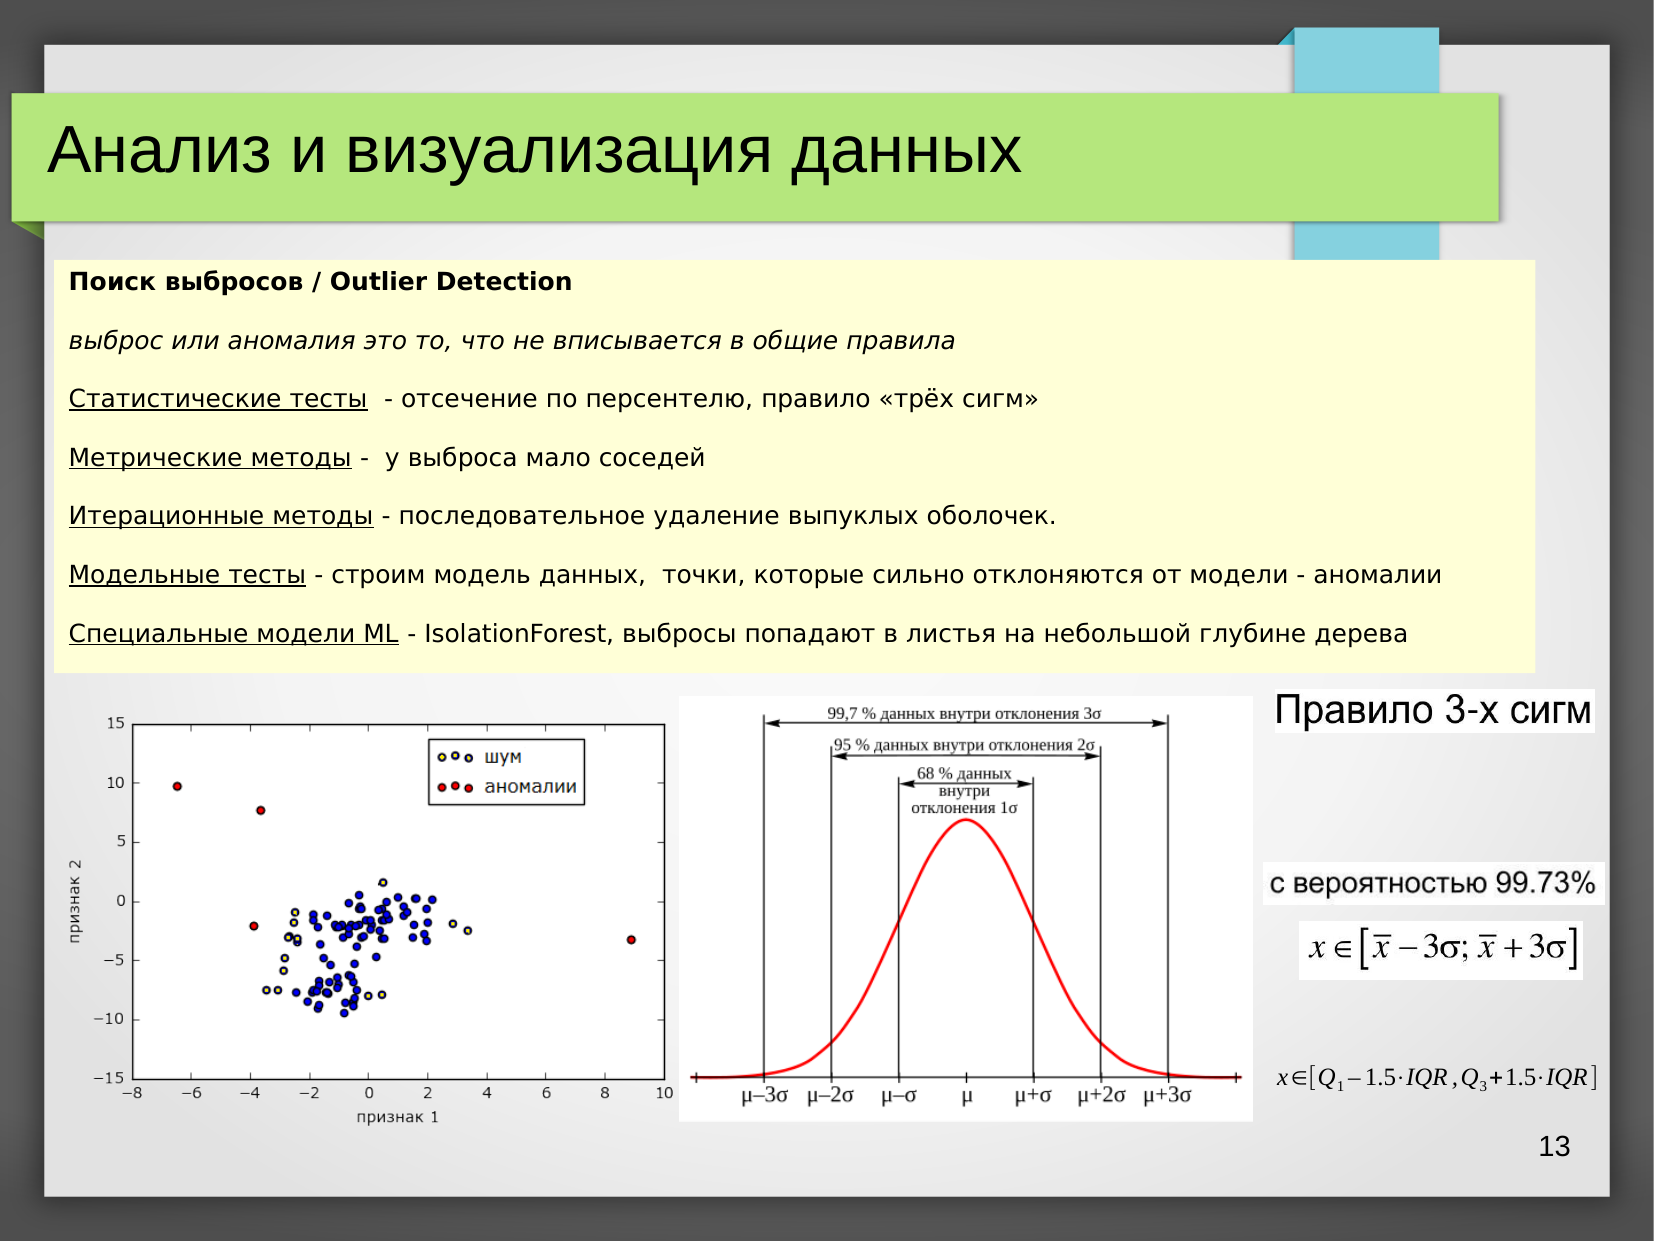

# Анализ и визуализация данных
Поиск выбросов / Outlier Detection
выброс или аномалия это то, что не вписывается в общие правила
Статистические тесты - отсечение по персентелю, правило «трёх сигм»
Метрические методы - у выброса мало соседей
Итерационные методы - последовательное удаление выпуклых оболочек.
Модельные тесты - строим модель данных, точки, которые сильно отклоняются от модели - аномалии
Специальные модели ML - IsolationForest, выбросы попадают в листья на небольшой глубине дерева
13